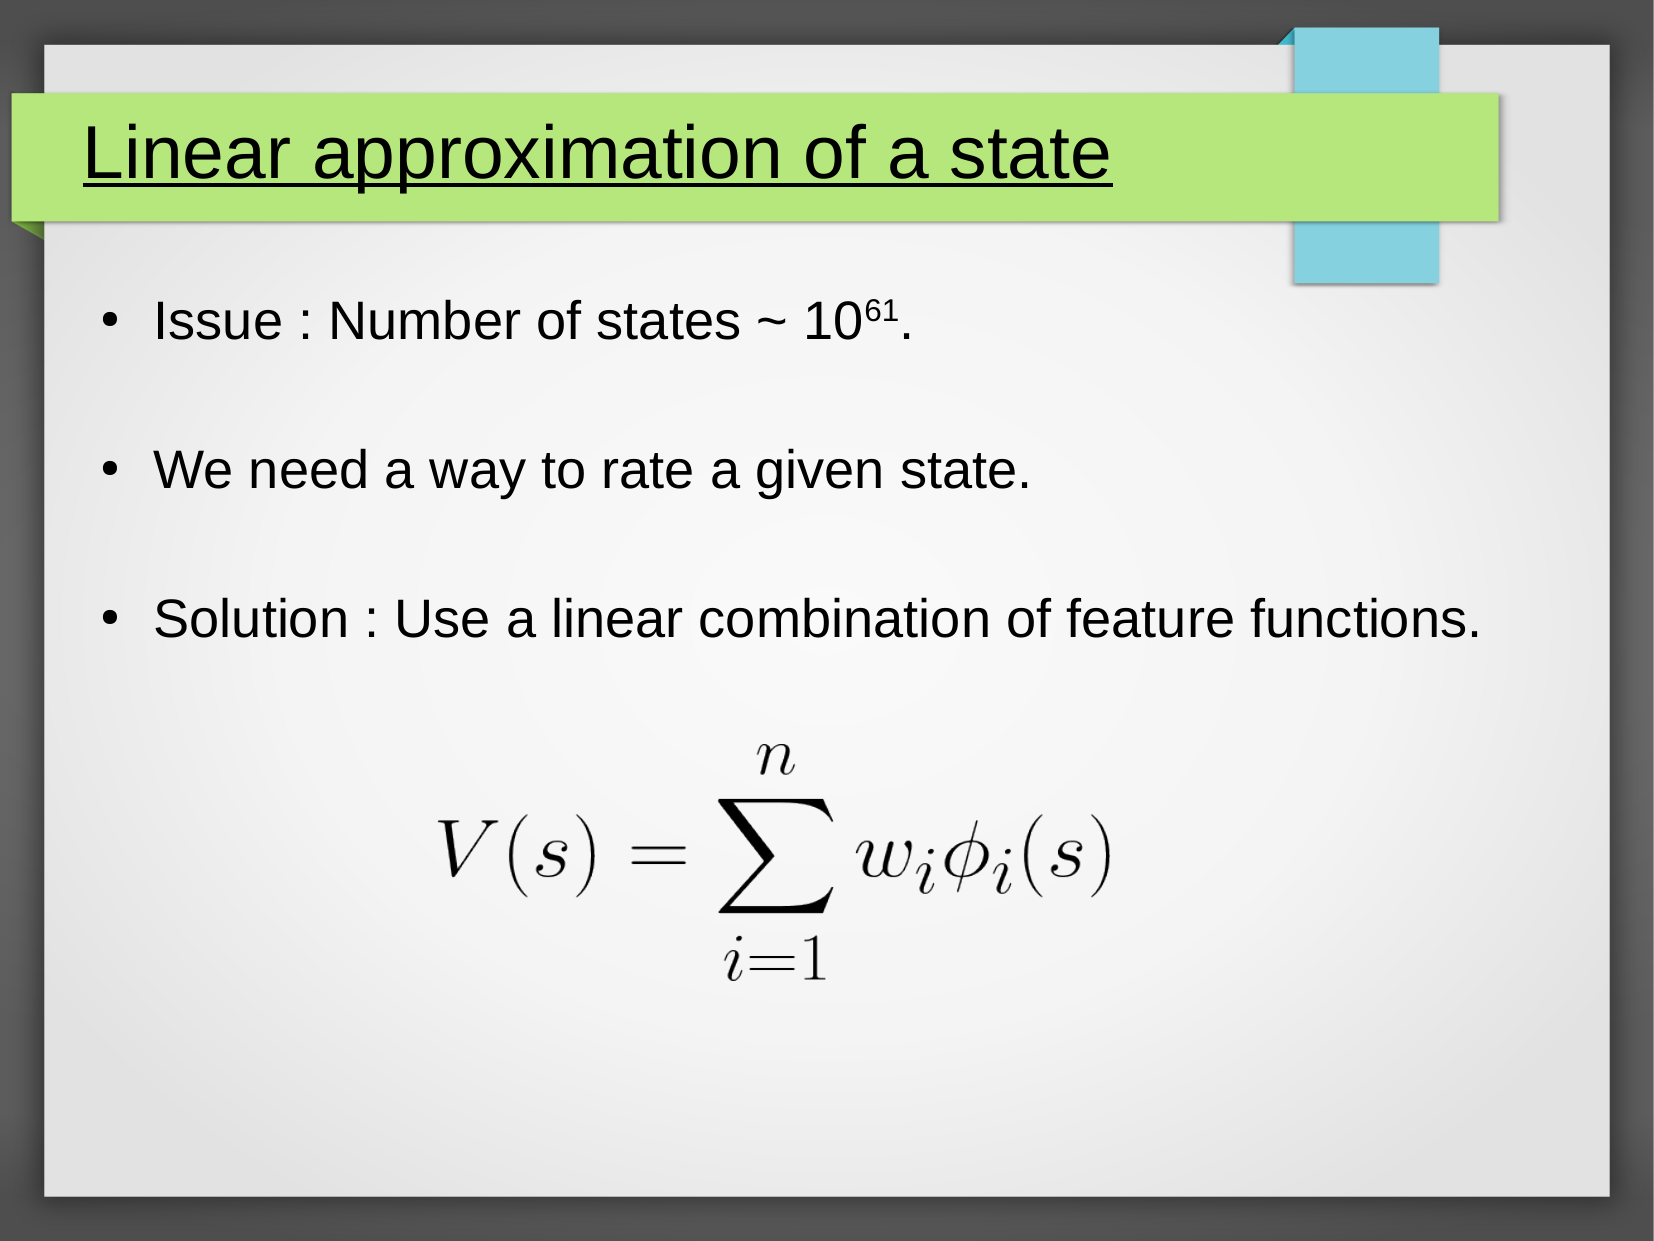

# Linear approximation of a state
Issue : Number of states ~ 1061.
We need a way to rate a given state.
Solution : Use a linear combination of feature functions.